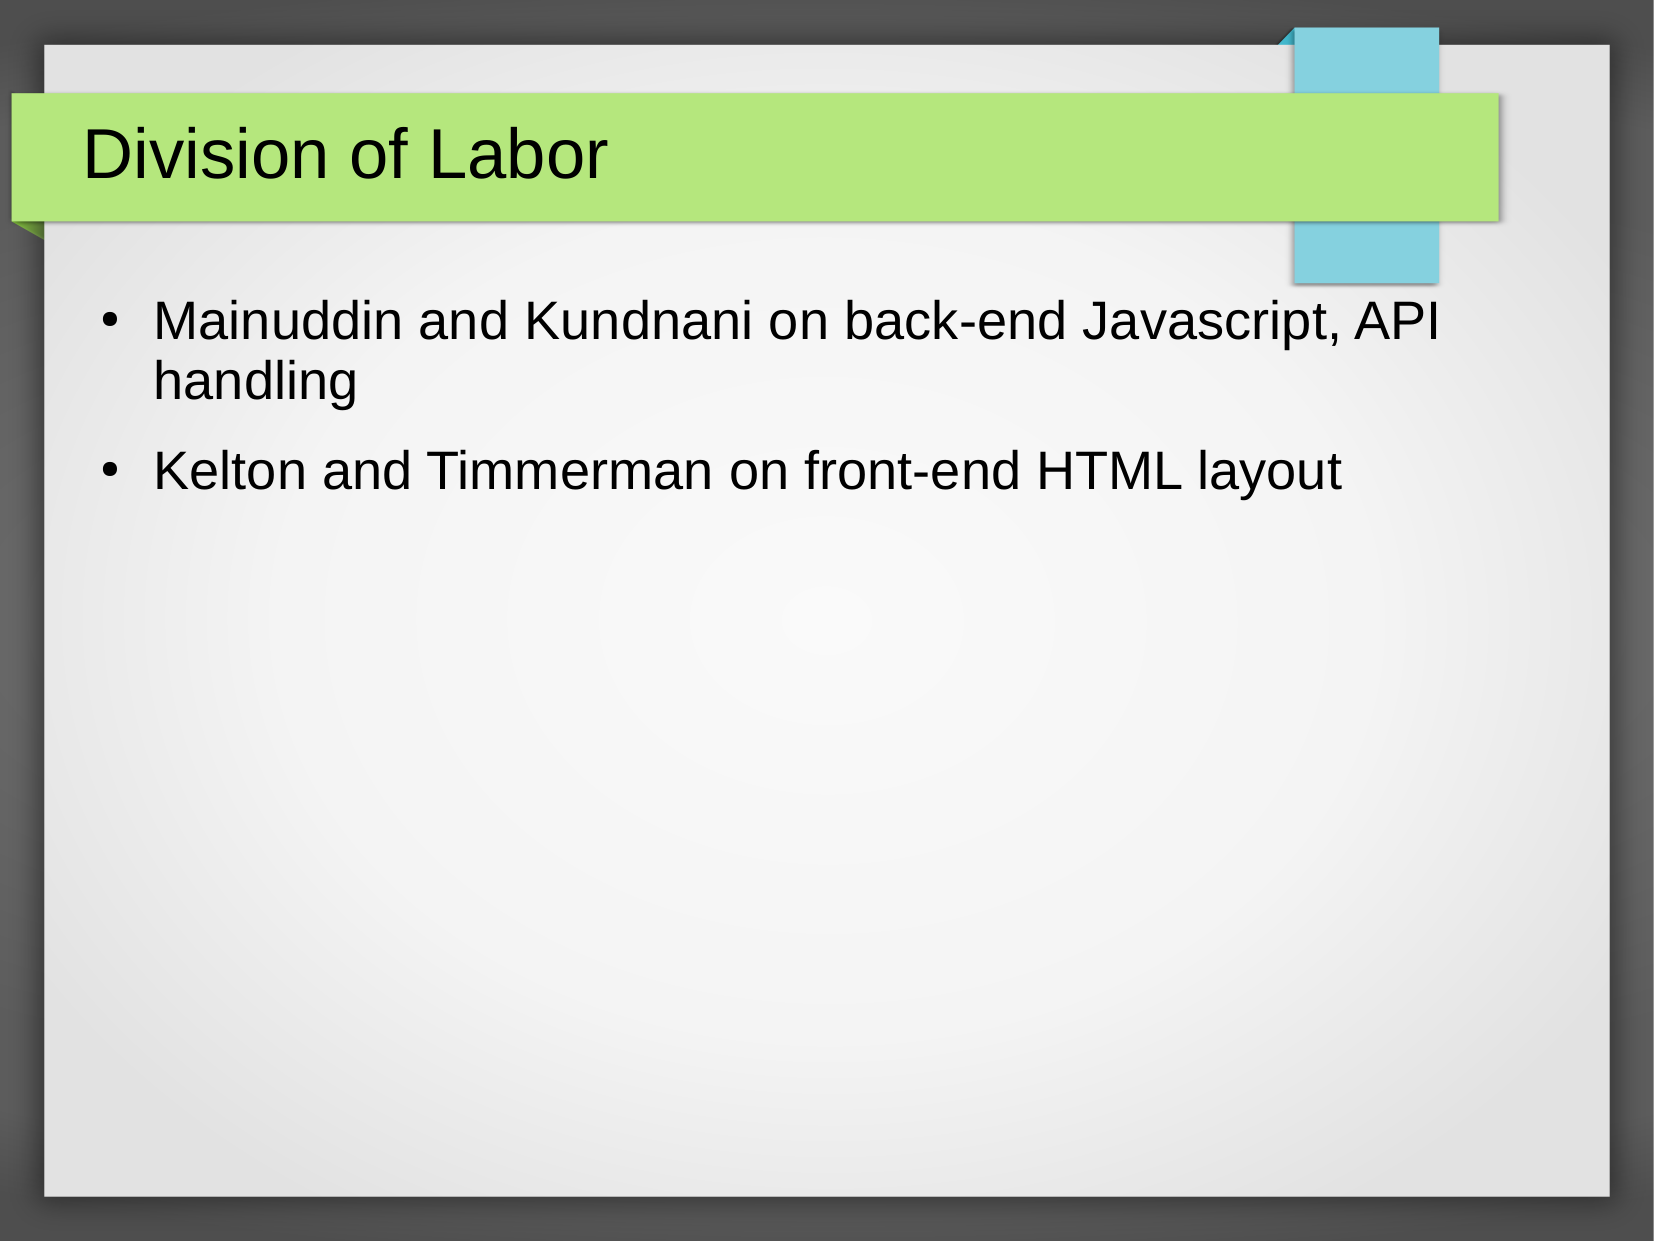

# Division of Labor
Mainuddin and Kundnani on back-end Javascript, API handling
Kelton and Timmerman on front-end HTML layout